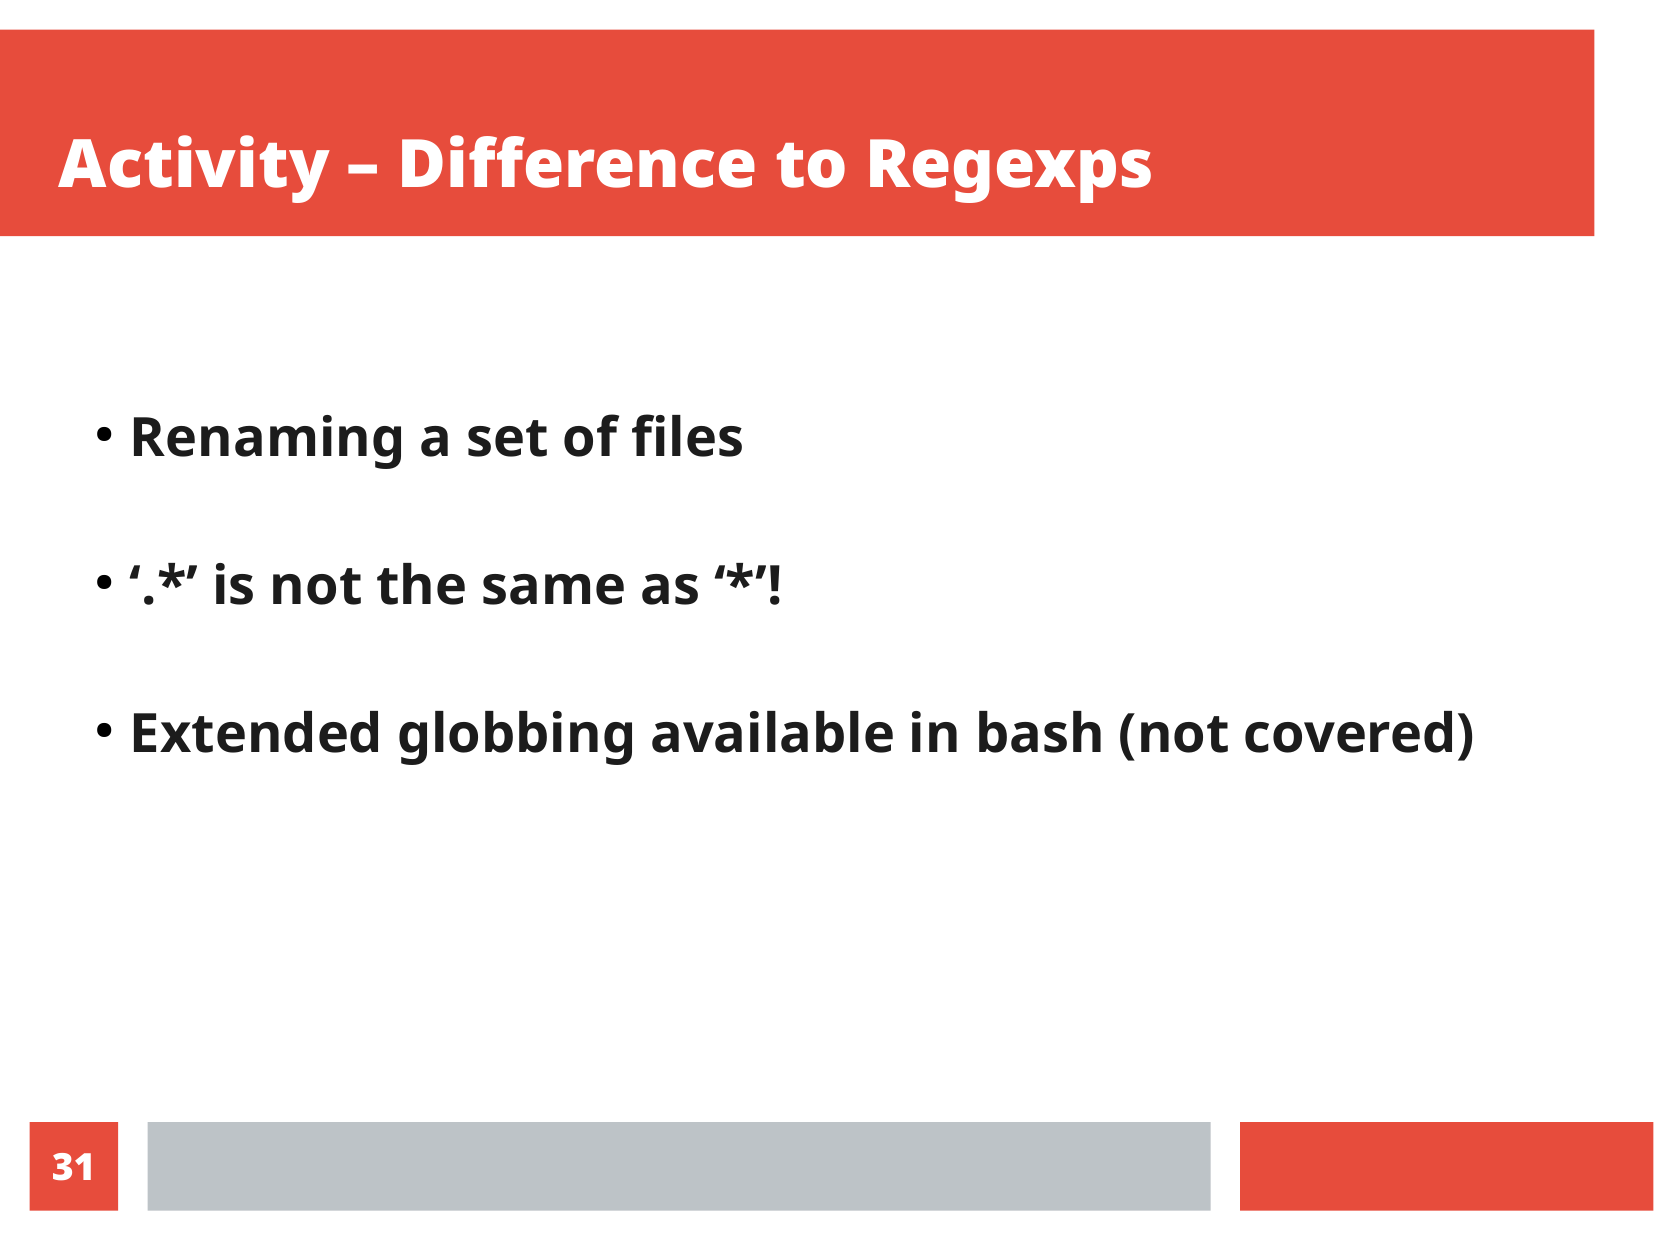

# Activity – Difference to Regexps
Renaming a set of files
‘.*’ is not the same as ‘*’!
Extended globbing available in bash (not covered)
31